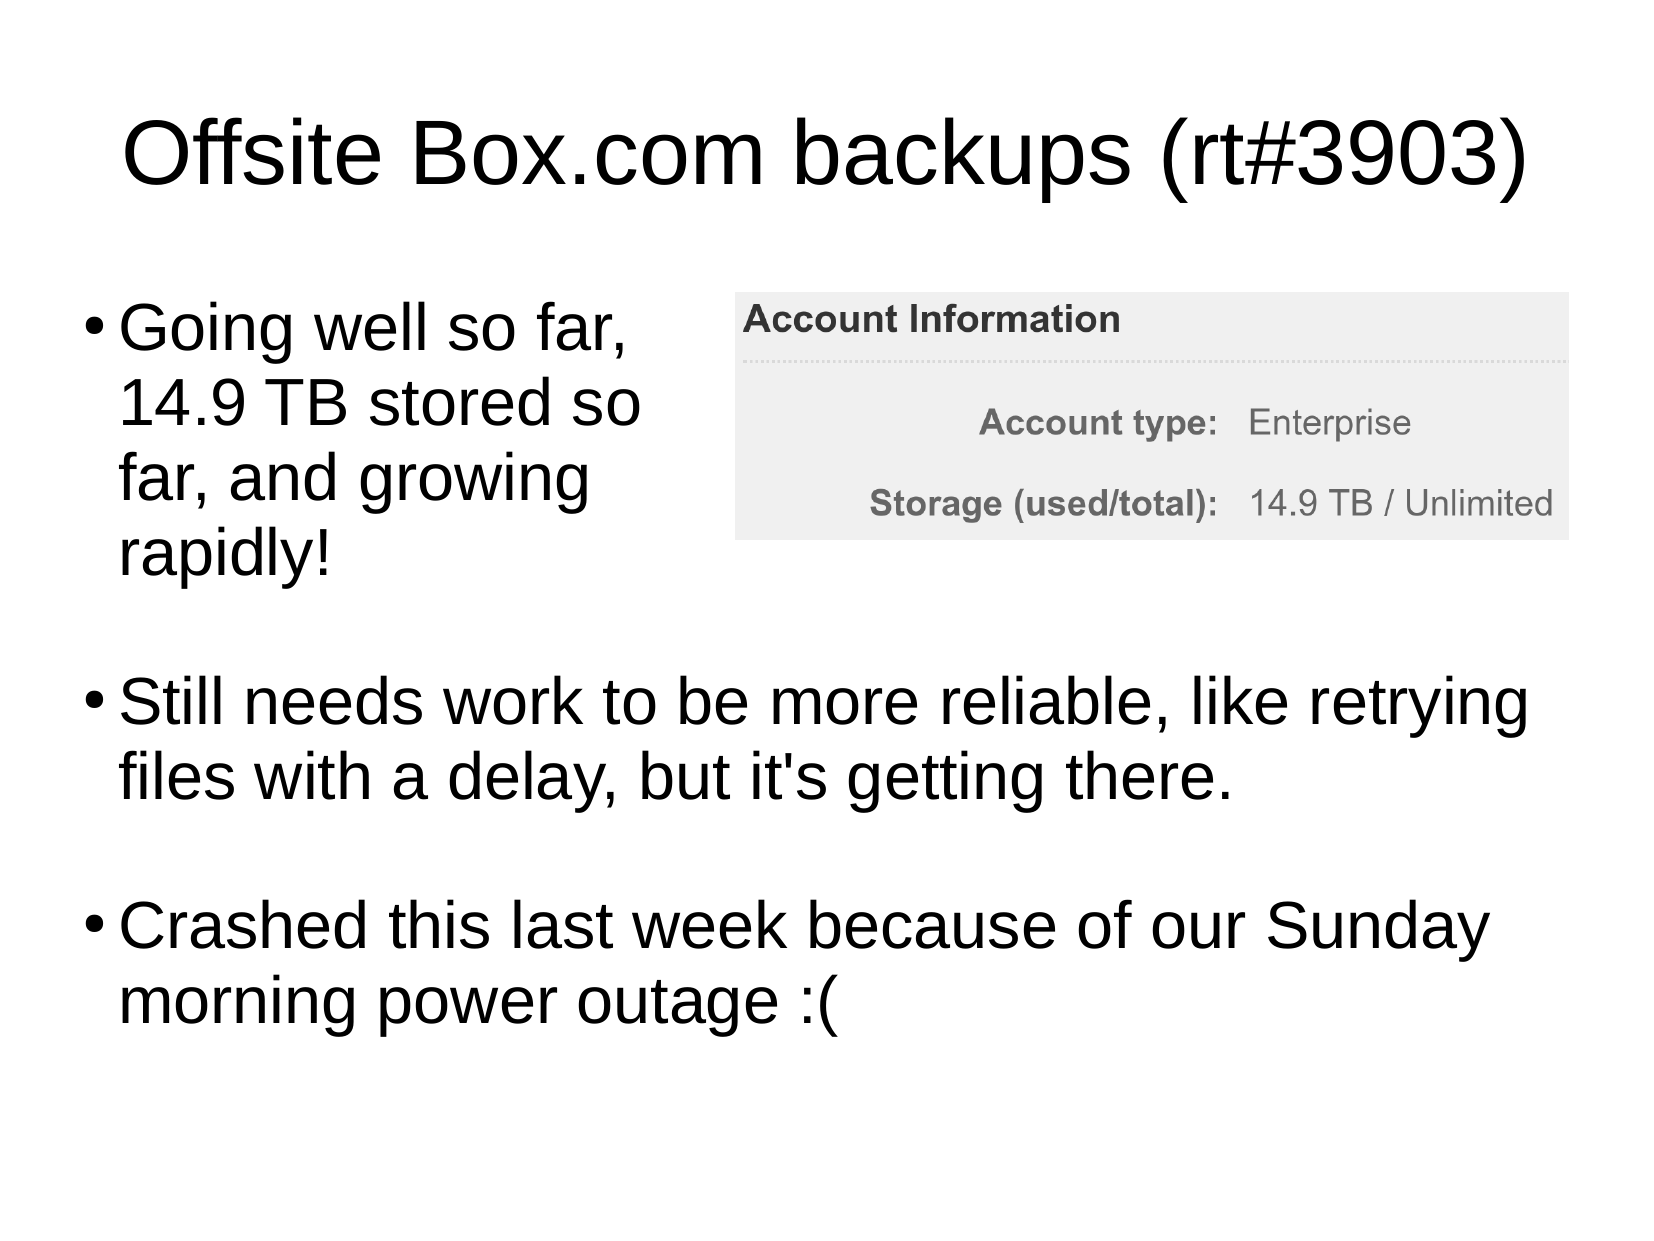

# Offsite Box.com backups (rt#3903)
Going well so far,
14.9 TB stored so
far, and growing
rapidly!
Still needs work to be more reliable, like retrying files with a delay, but it's getting there.
Crashed this last week because of our Sunday morning power outage :(